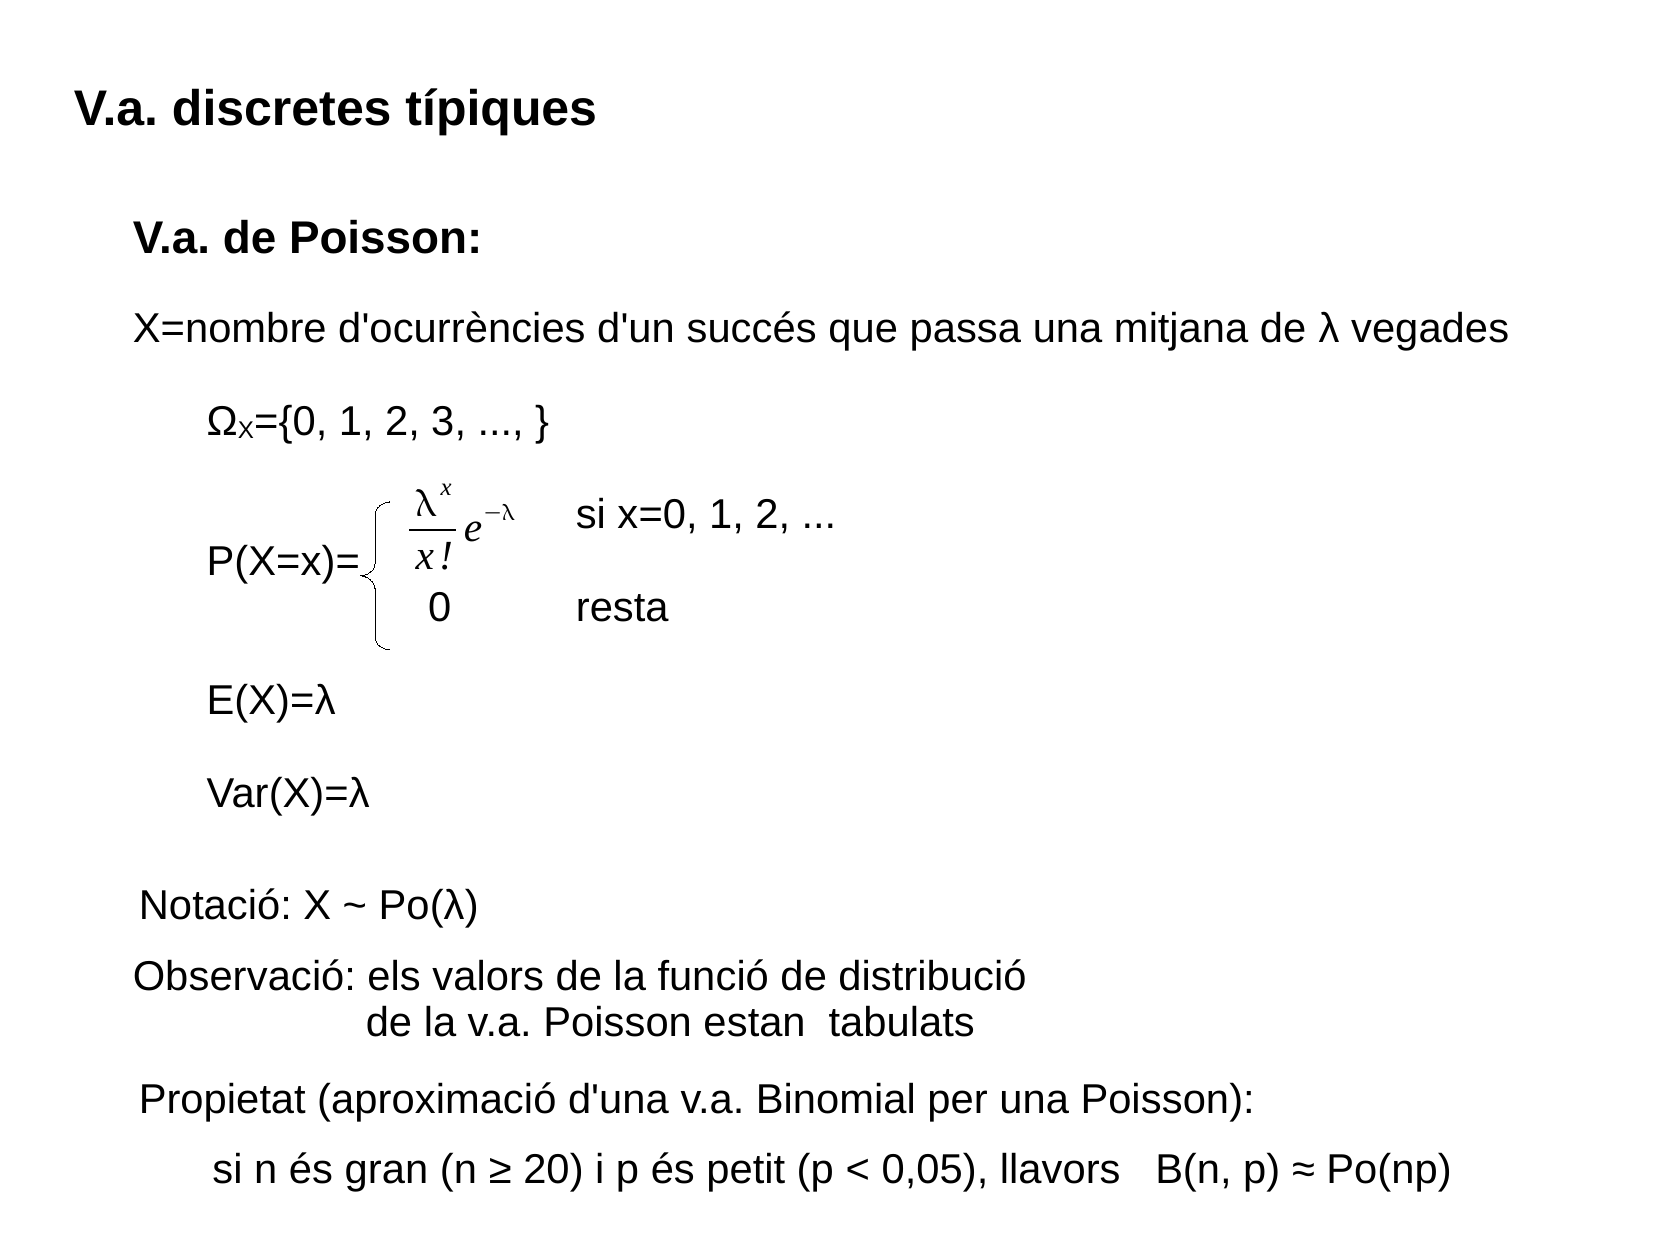

V.a. discretes típiques
V.a. de Poisson:
X=nombre d'ocurrències d'un succés que passa una mitjana de λ vegades
	ΩX={0, 1, 2, 3, ..., }
						si x=0, 1, 2, ...
	P(X=x)=
				0		resta
	E(X)=λ
	Var(X)=λ
Notació: X ~ Po(λ)
Observació: els valors de la funció de distribució
			 de la v.a. Poisson estan tabulats
Propietat (aproximació d'una v.a. Binomial per una Poisson):
	si n és gran (n ≥ 20) i p és petit (p < 0,05), llavors B(n, p) ≈ Po(np)